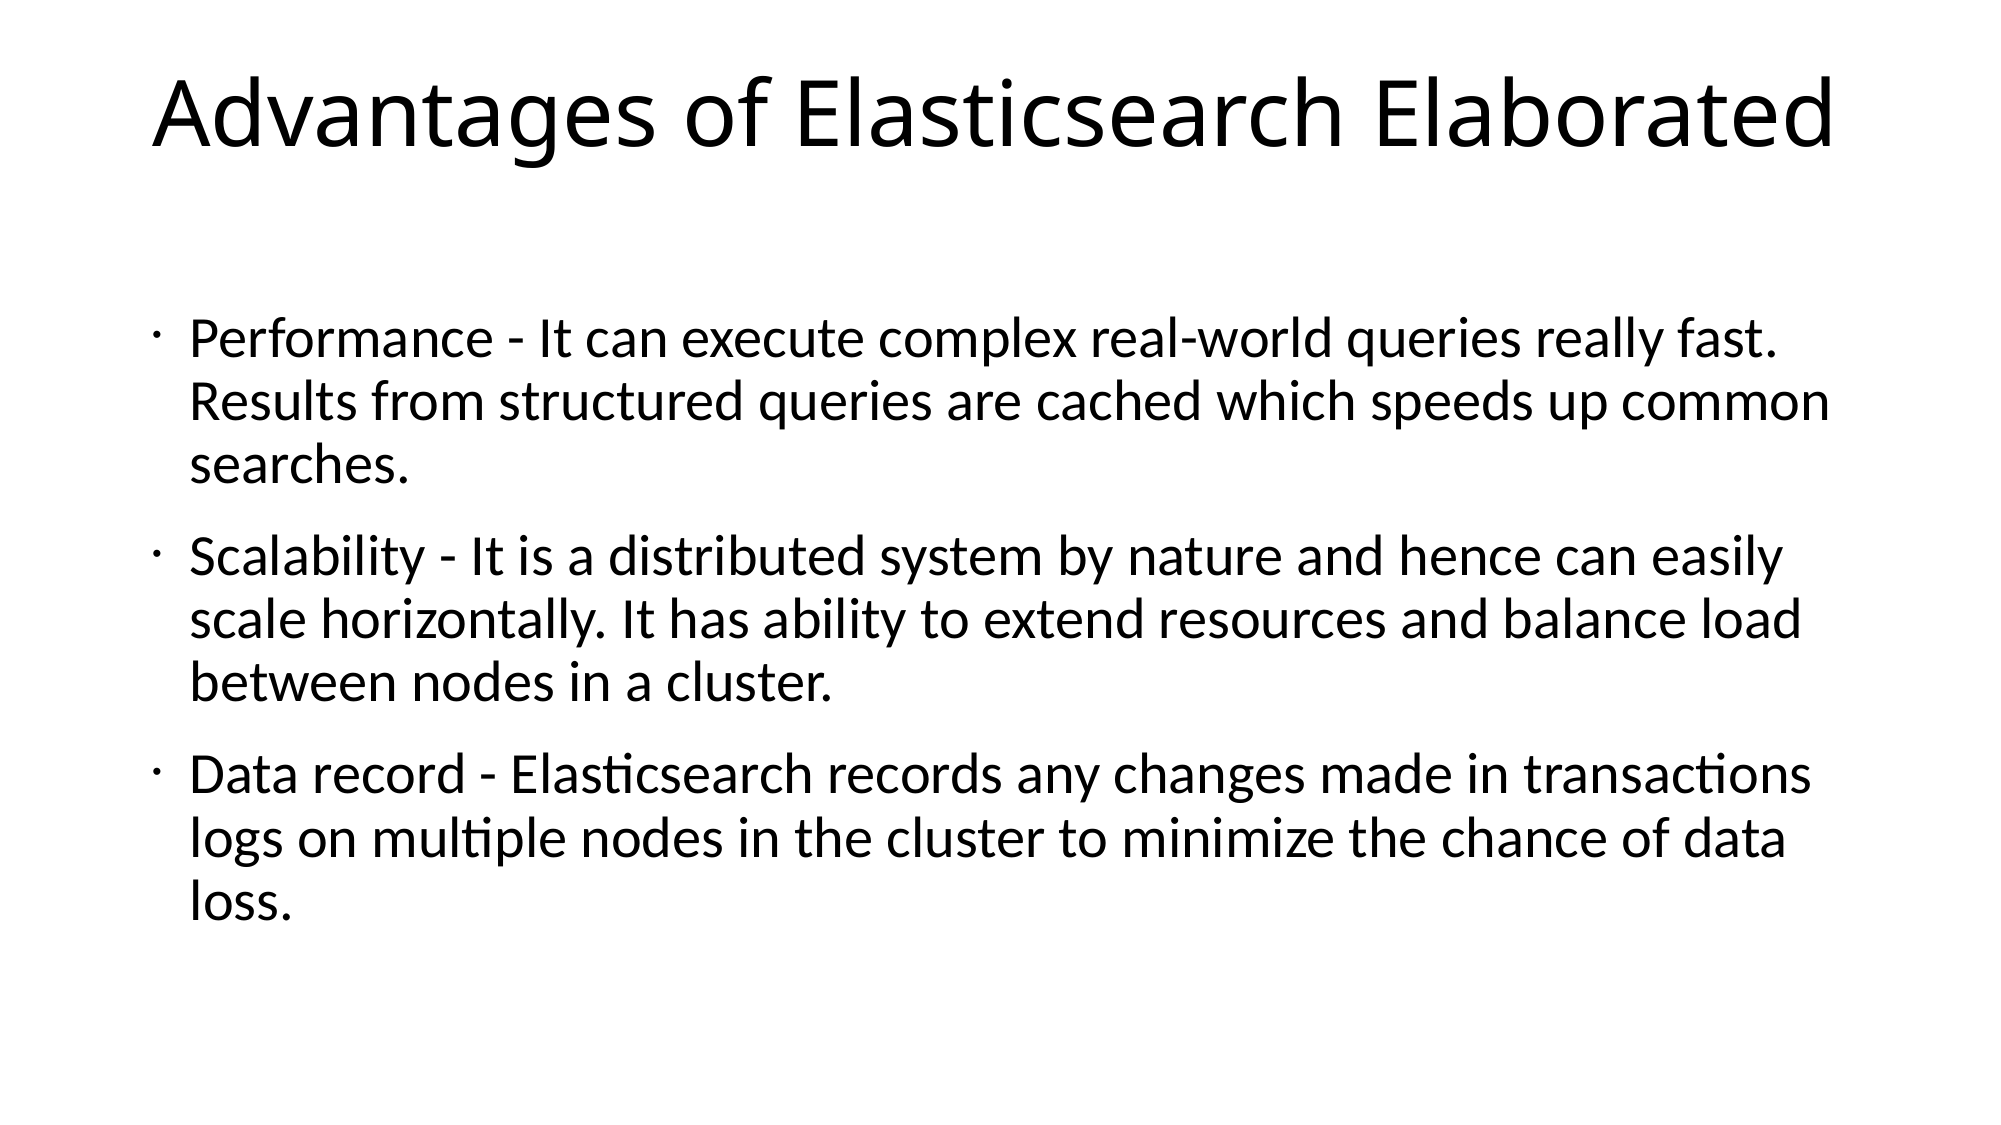

# Advantages of Elasticsearch Elaborated
Performance - It can execute complex real-world queries really fast. Results from structured queries are cached which speeds up common searches.
Scalability - It is a distributed system by nature and hence can easily scale horizontally. It has ability to extend resources and balance load between nodes in a cluster.
Data record - Elasticsearch records any changes made in transactions logs on multiple nodes in the cluster to minimize the chance of data loss.